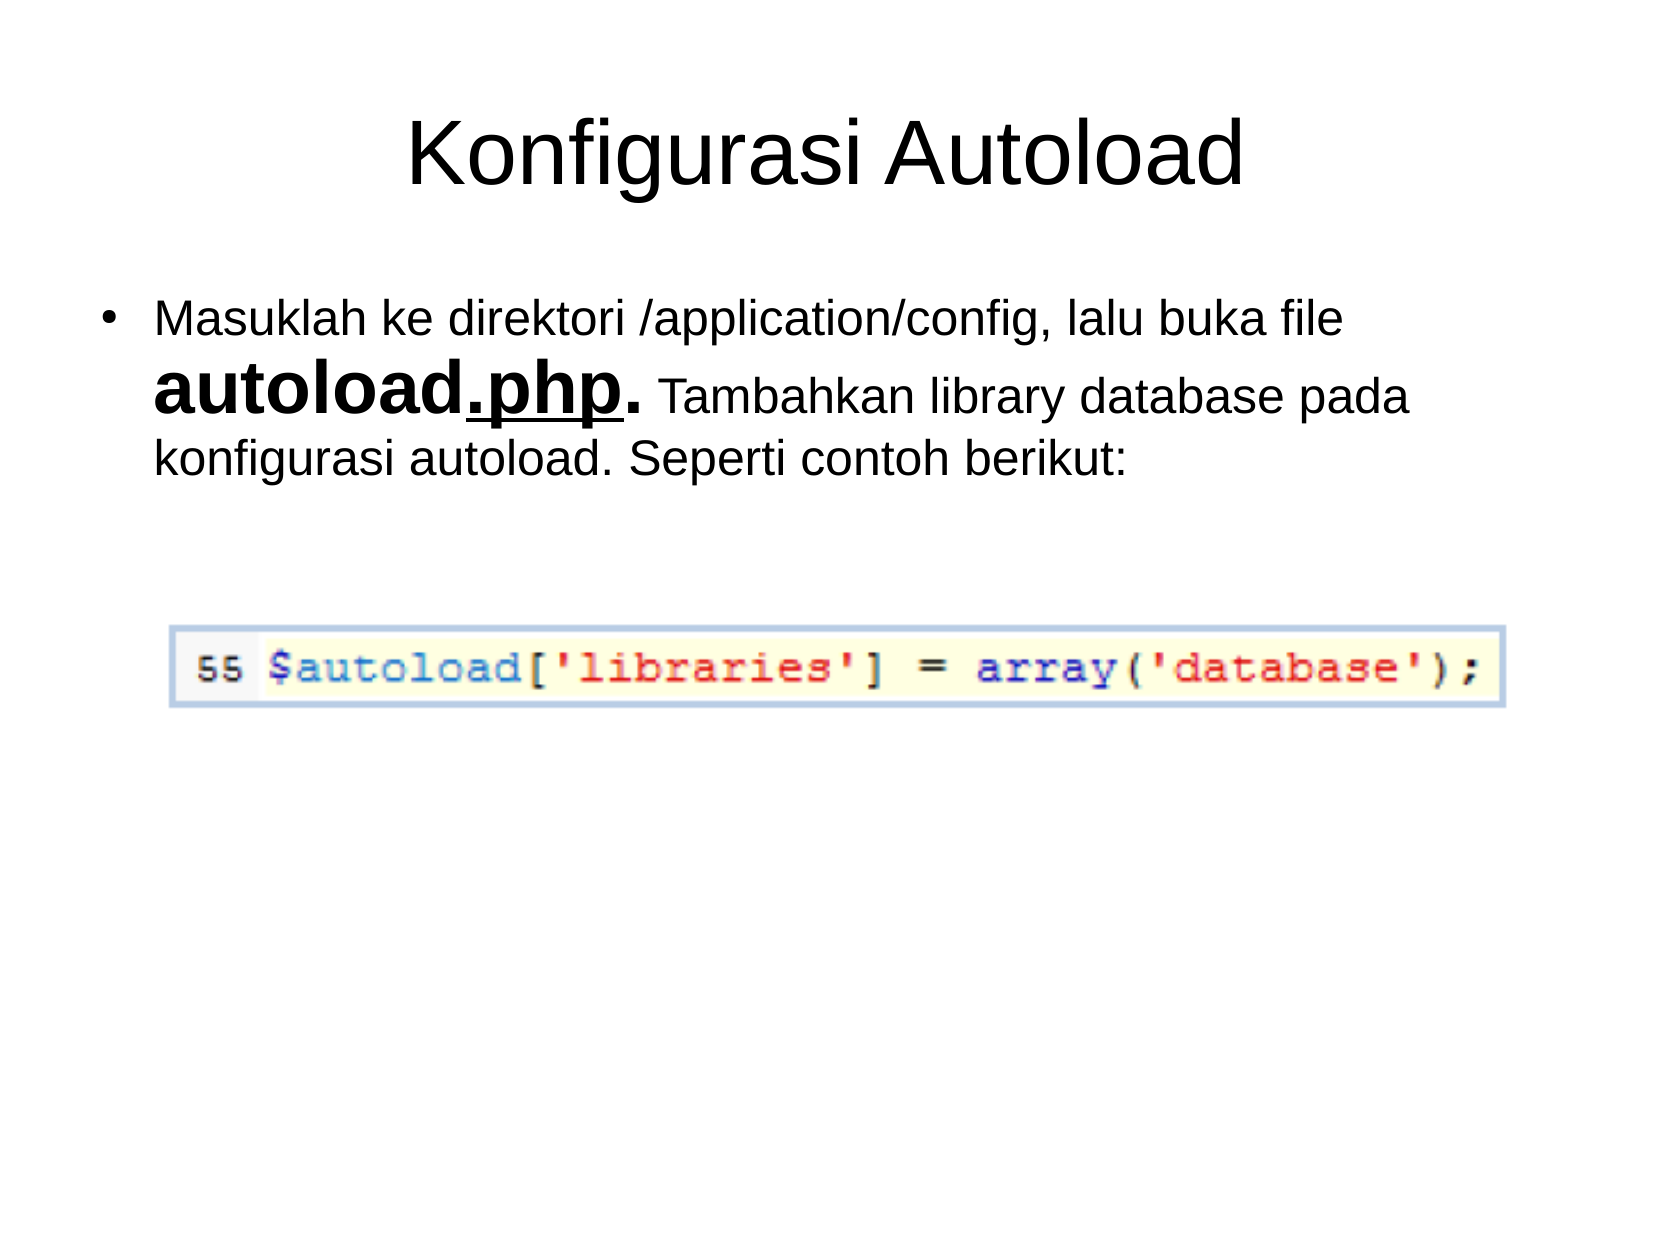

# Konfigurasi Autoload
Masuklah ke direktori /application/config, lalu buka file autoload.php. Tambahkan library database pada konfigurasi autoload. Seperti contoh berikut: